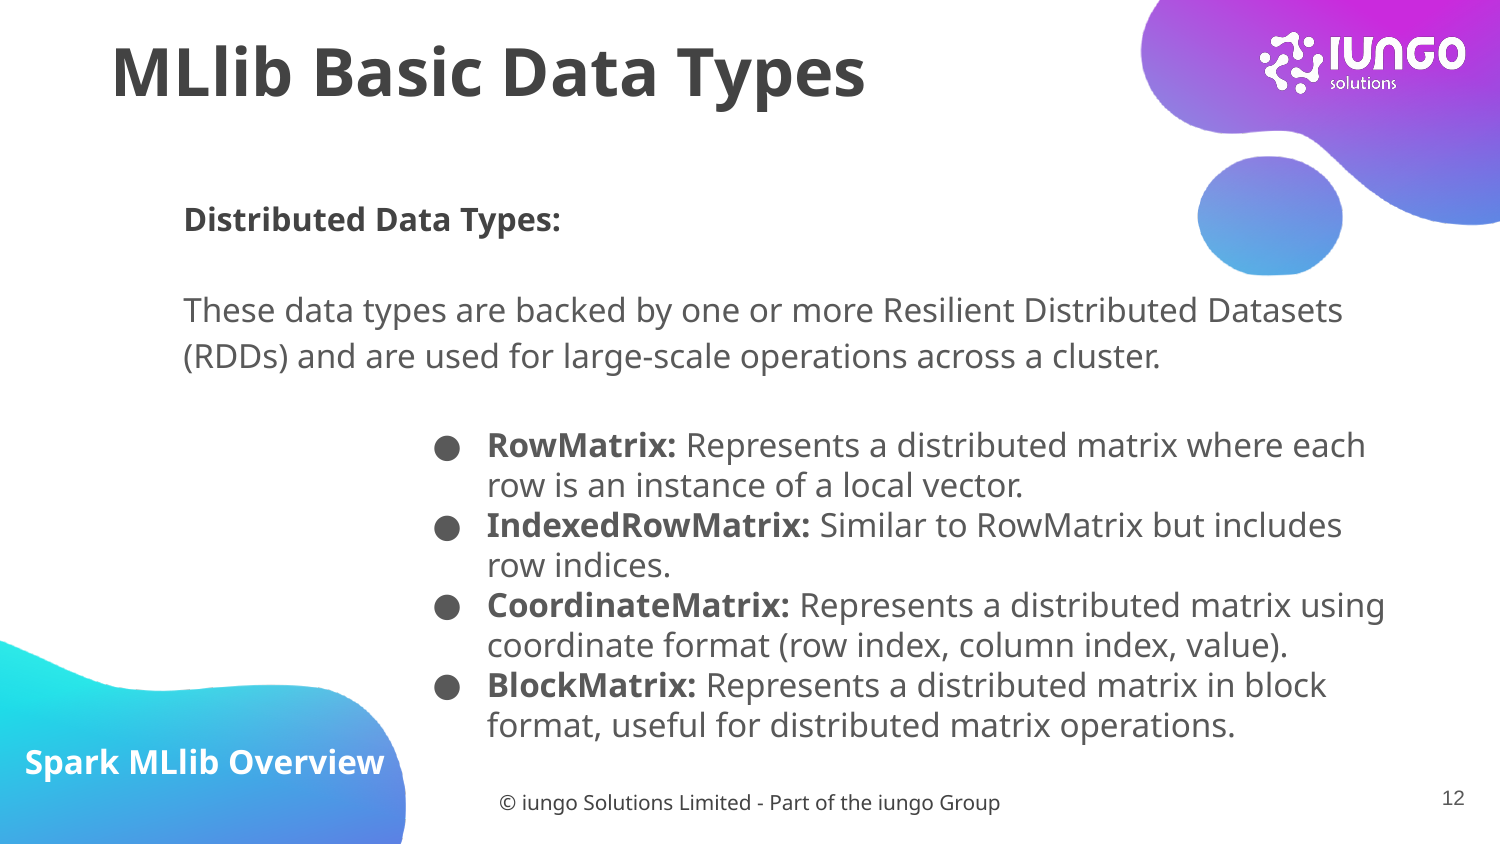

# MLlib Basic Data Types
Distributed Data Types:
These data types are backed by one or more Resilient Distributed Datasets (RDDs) and are used for large-scale operations across a cluster.
RowMatrix: Represents a distributed matrix where each row is an instance of a local vector.
IndexedRowMatrix: Similar to RowMatrix but includes row indices.
CoordinateMatrix: Represents a distributed matrix using coordinate format (row index, column index, value).
BlockMatrix: Represents a distributed matrix in block format, useful for distributed matrix operations.
Spark MLlib Overview